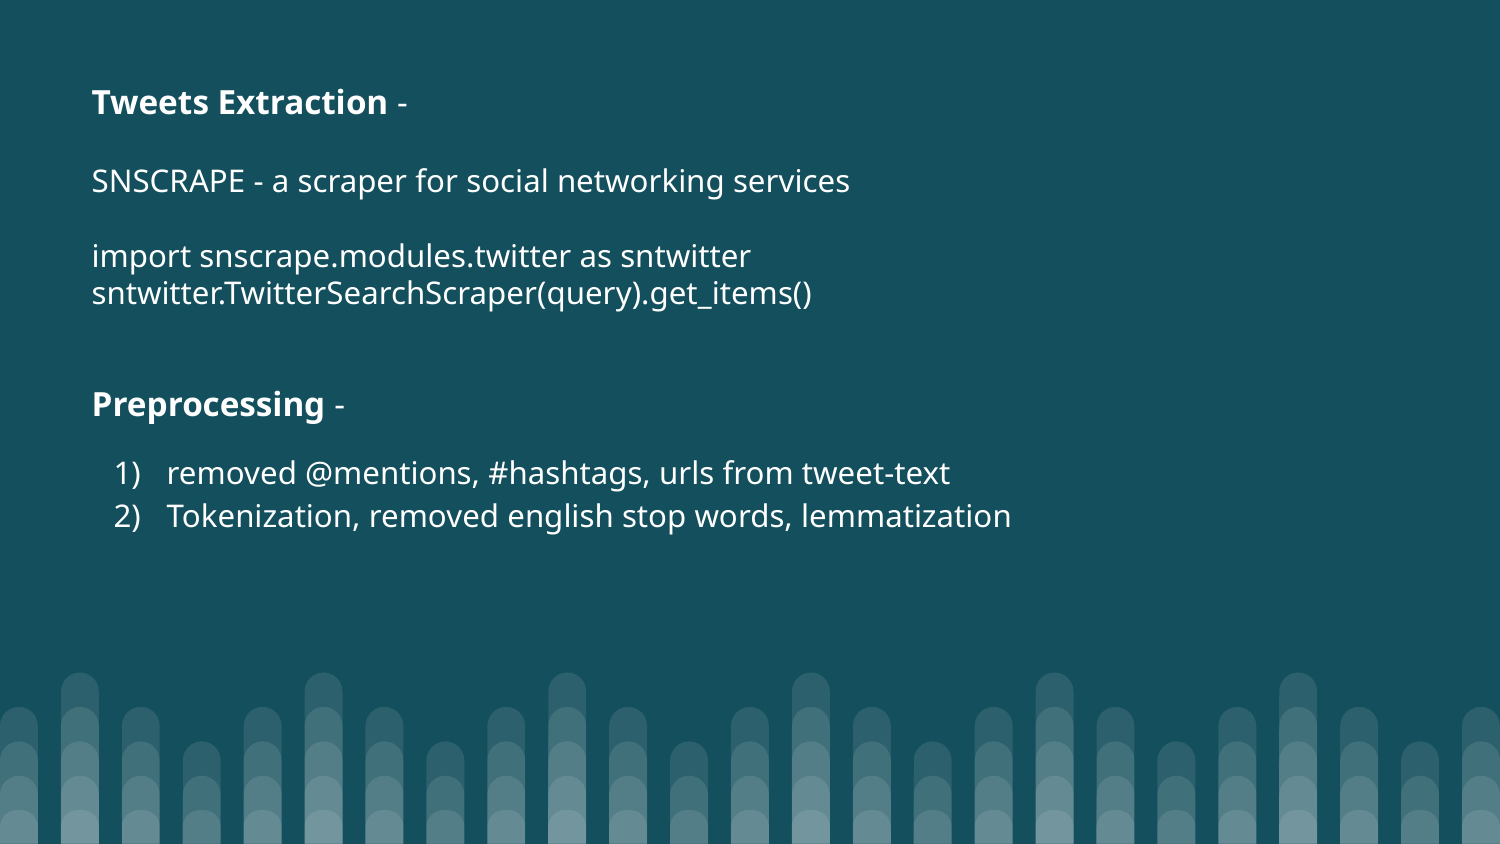

# Tweets Extraction - SNSCRAPE - a scraper for social networking services import snscrape.modules.twitter as sntwitter sntwitter.TwitterSearchScraper(query).get_items()
Preprocessing -
removed @mentions, #hashtags, urls from tweet-text
Tokenization, removed english stop words, lemmatization